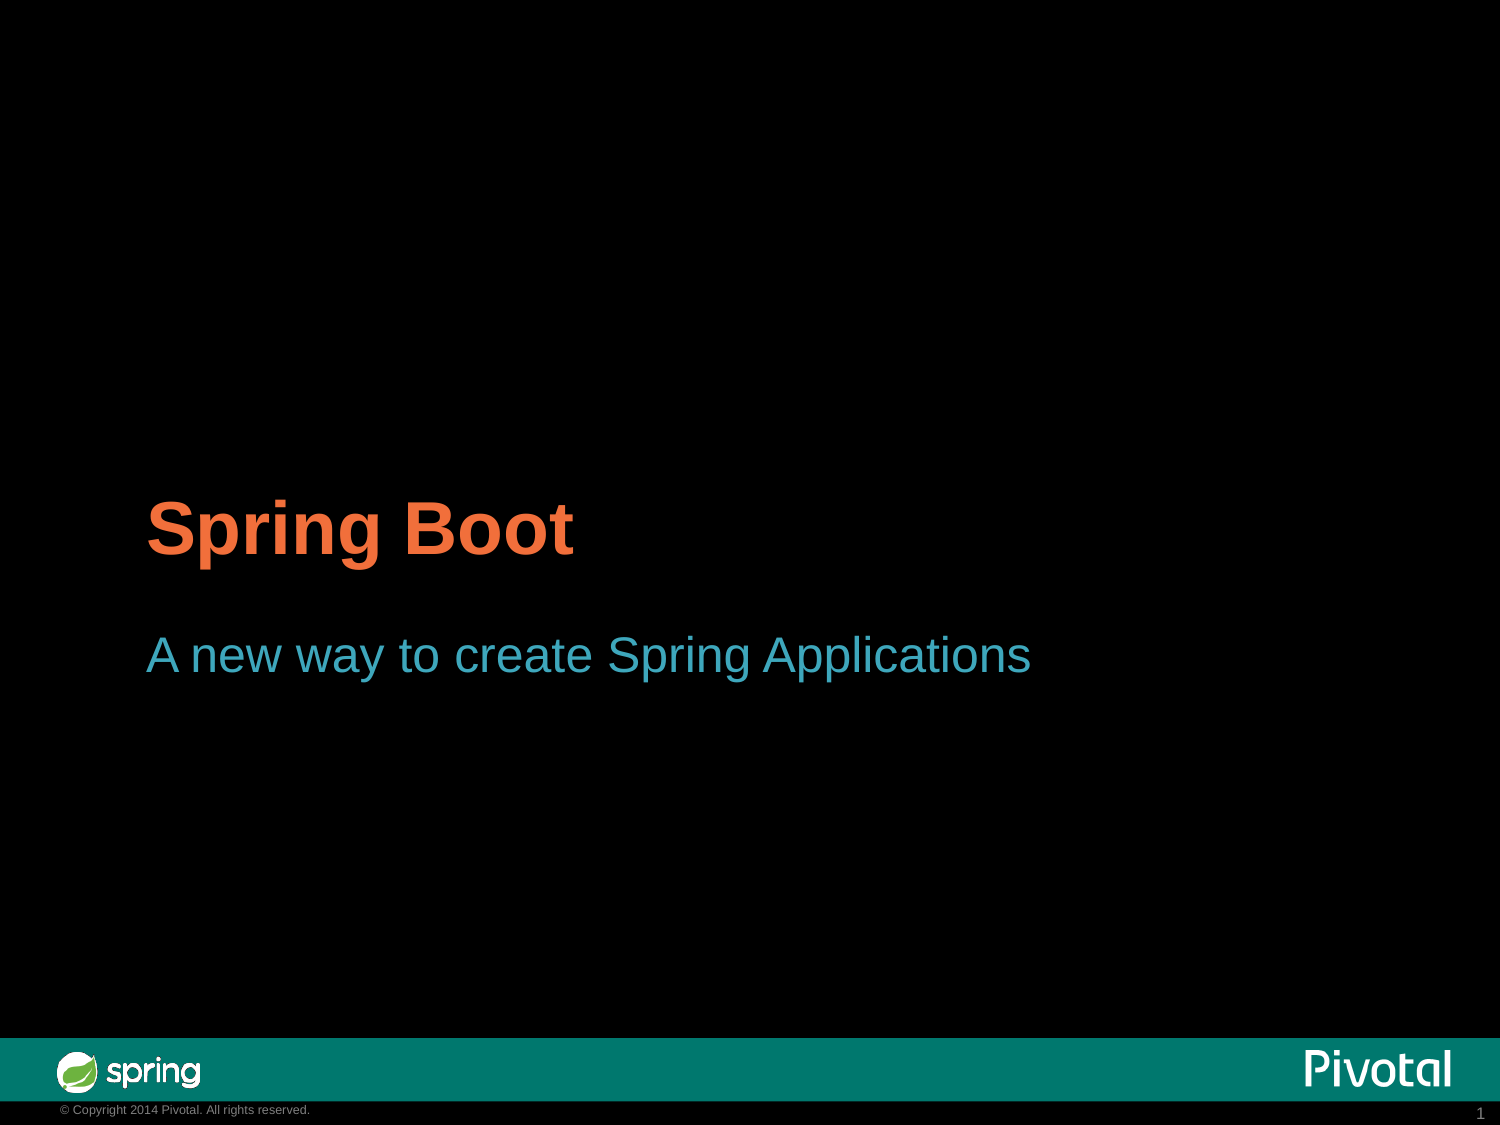

# Spring Boot
A new way to create Spring Applications